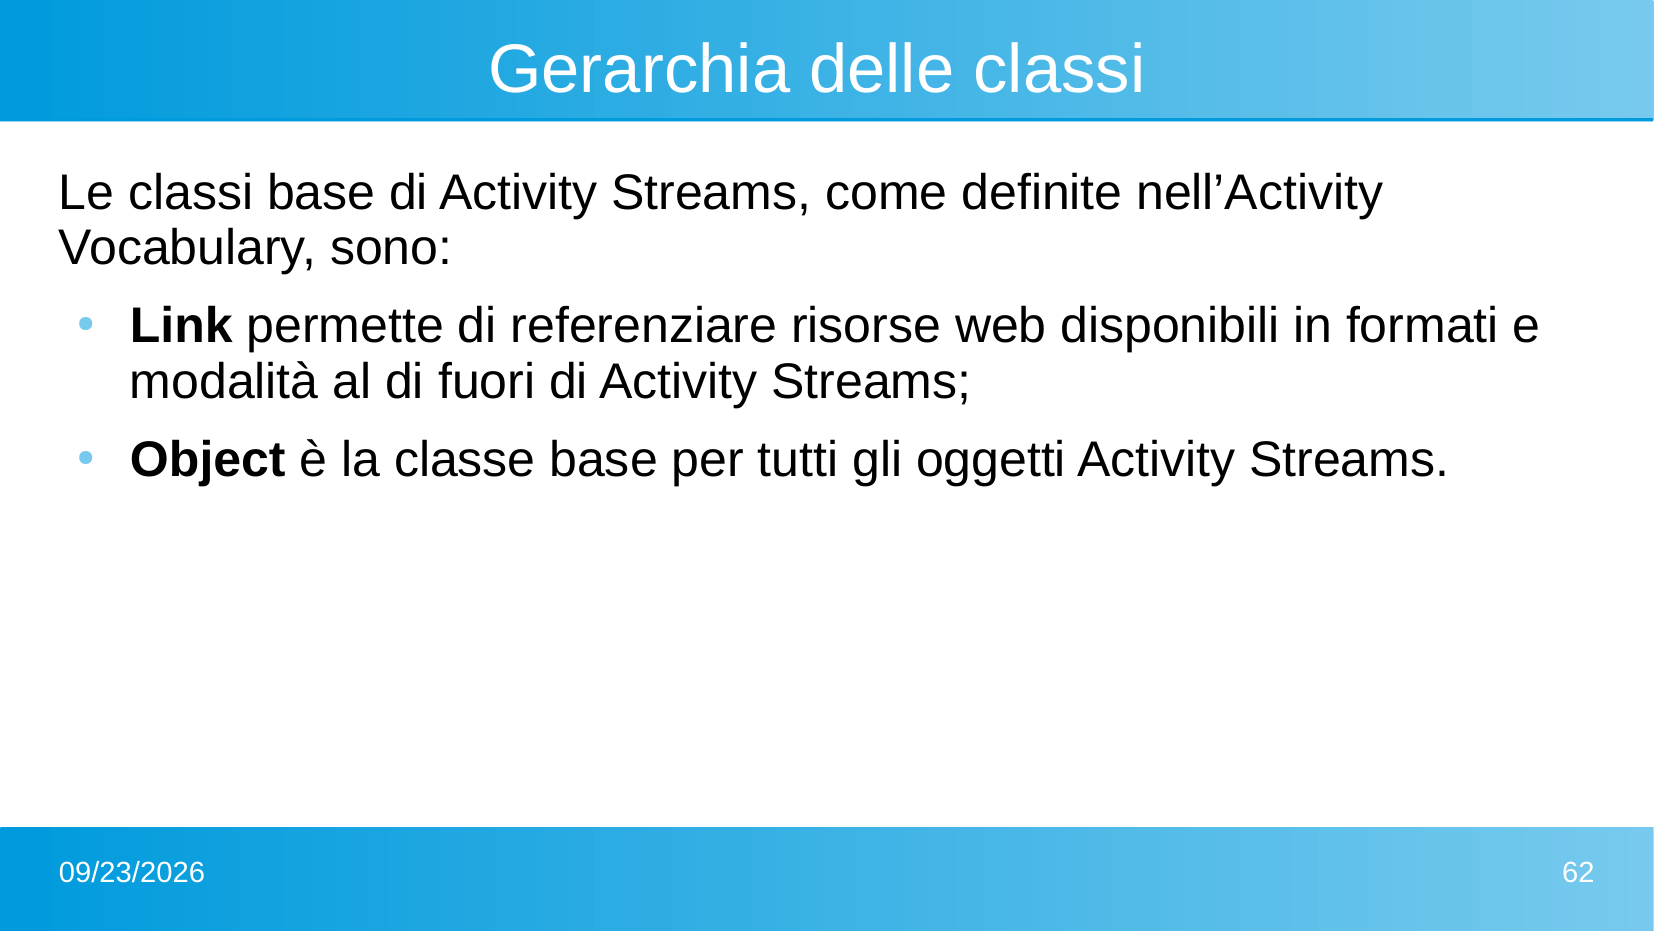

# Gerarchia delle classi
Le classi base di Activity Streams, come definite nell’Activity Vocabulary, sono:
Link permette di referenziare risorse web disponibili in formati e modalità al di fuori di Activity Streams;
Object è la classe base per tutti gli oggetti Activity Streams.
62